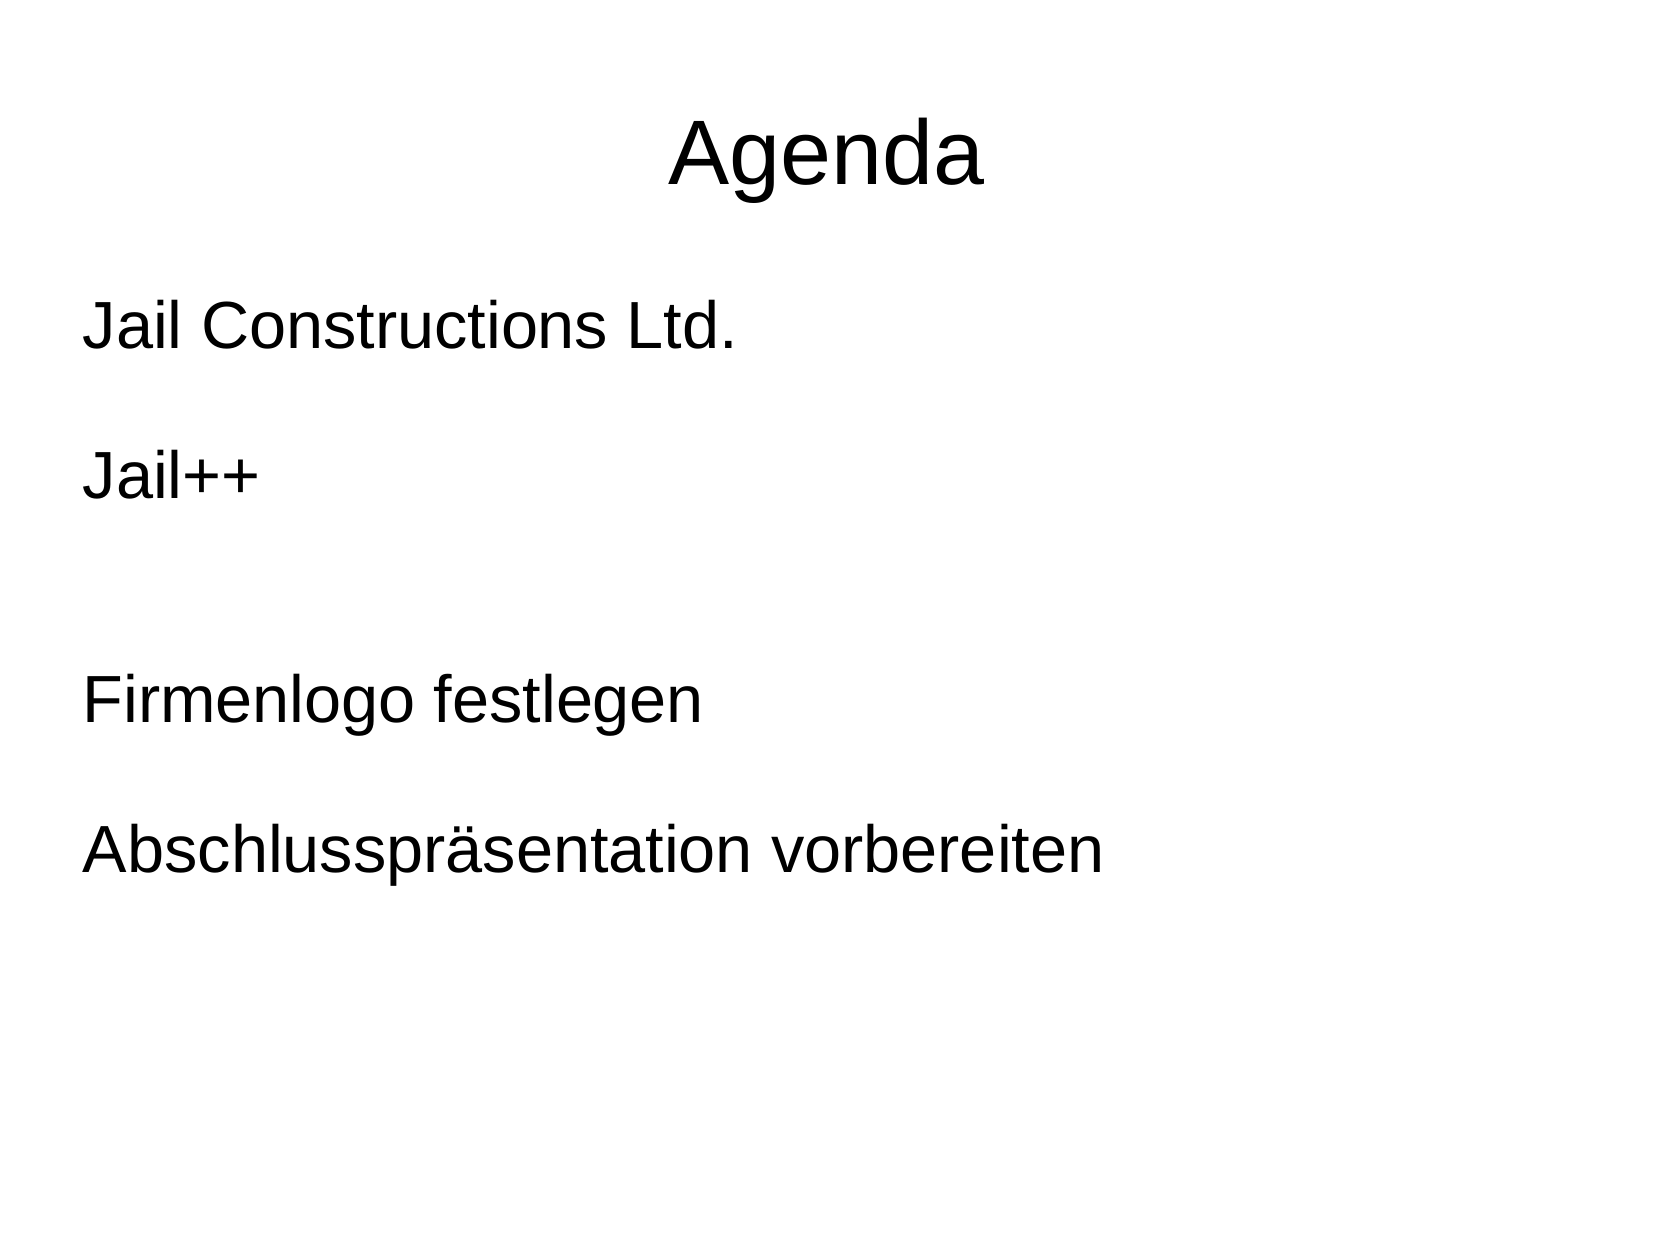

# Agenda
Jail Constructions Ltd.
Jail++
Firmenlogo festlegen
Abschlusspräsentation vorbereiten